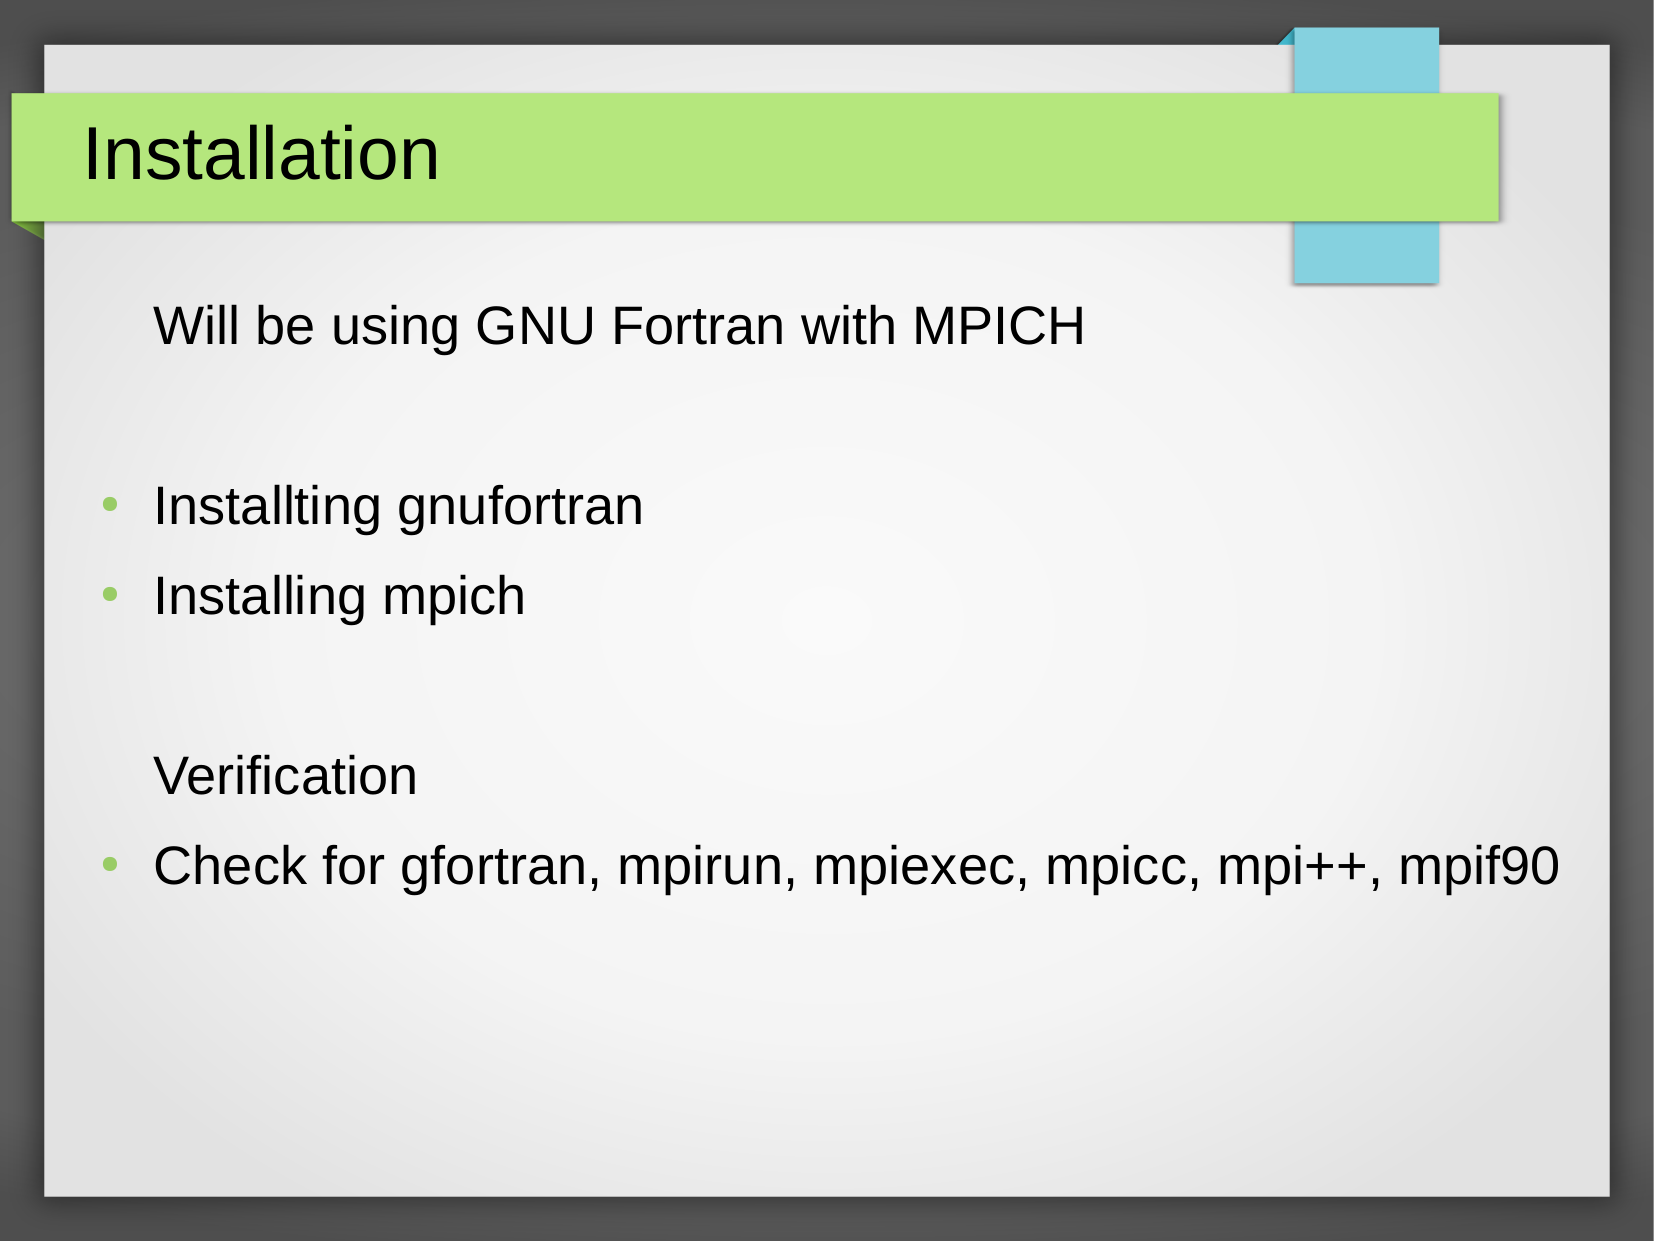

# Installation
Will be using GNU Fortran with MPICH
Installting gnufortran
Installing mpich
Verification
Check for gfortran, mpirun, mpiexec, mpicc, mpi++, mpif90